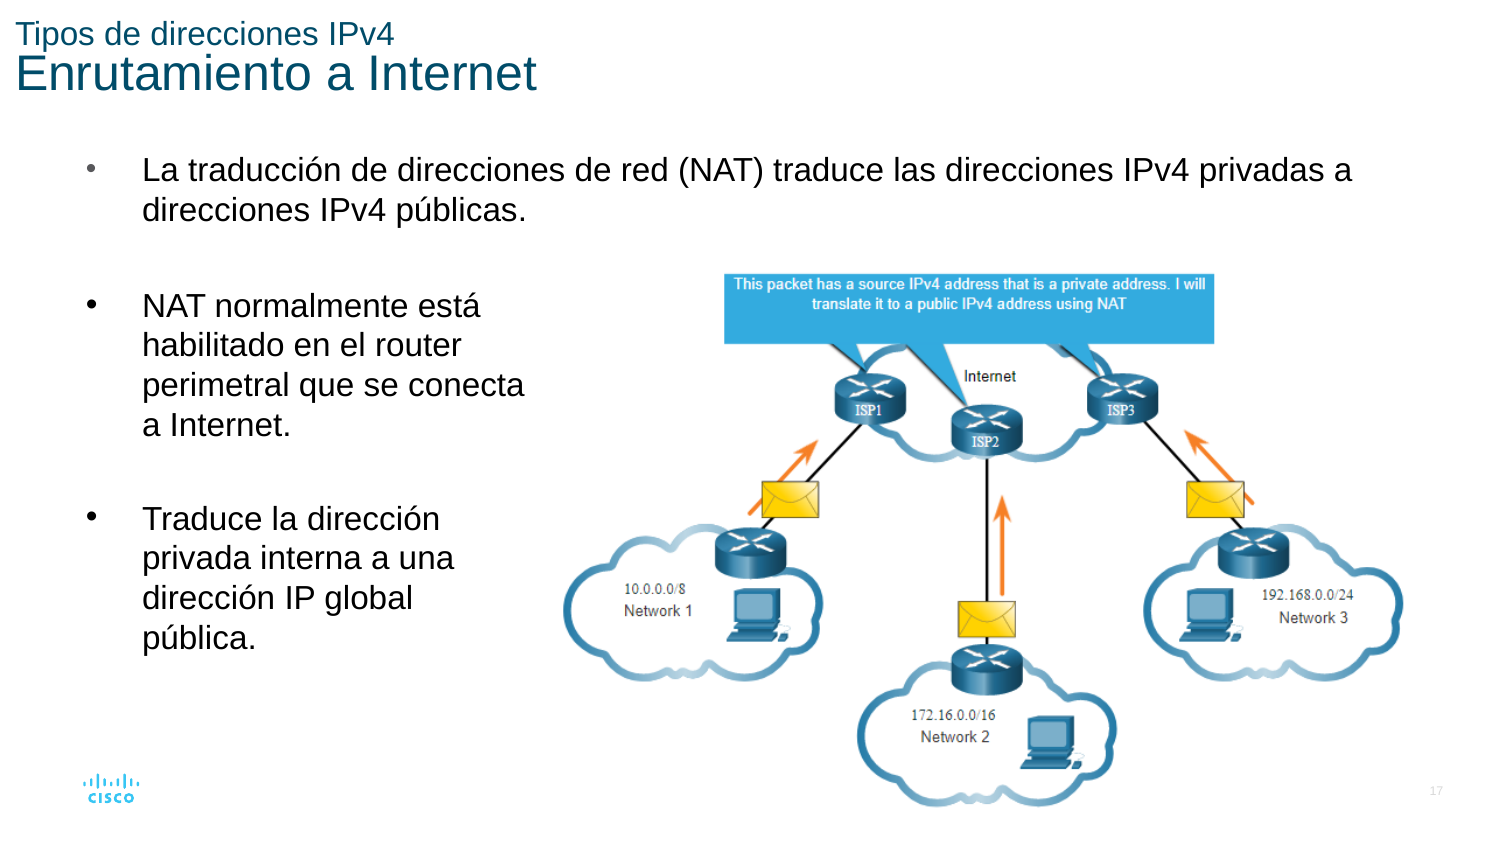

# Tipos de direcciones IPv4 Enrutamiento a Internet
La traducción de direcciones de red (NAT) traduce las direcciones IPv4 privadas a direcciones IPv4 públicas.
NAT normalmente está habilitado en el router perimetral que se conecta a Internet.
Traduce la dirección privada interna a una dirección IP global pública.